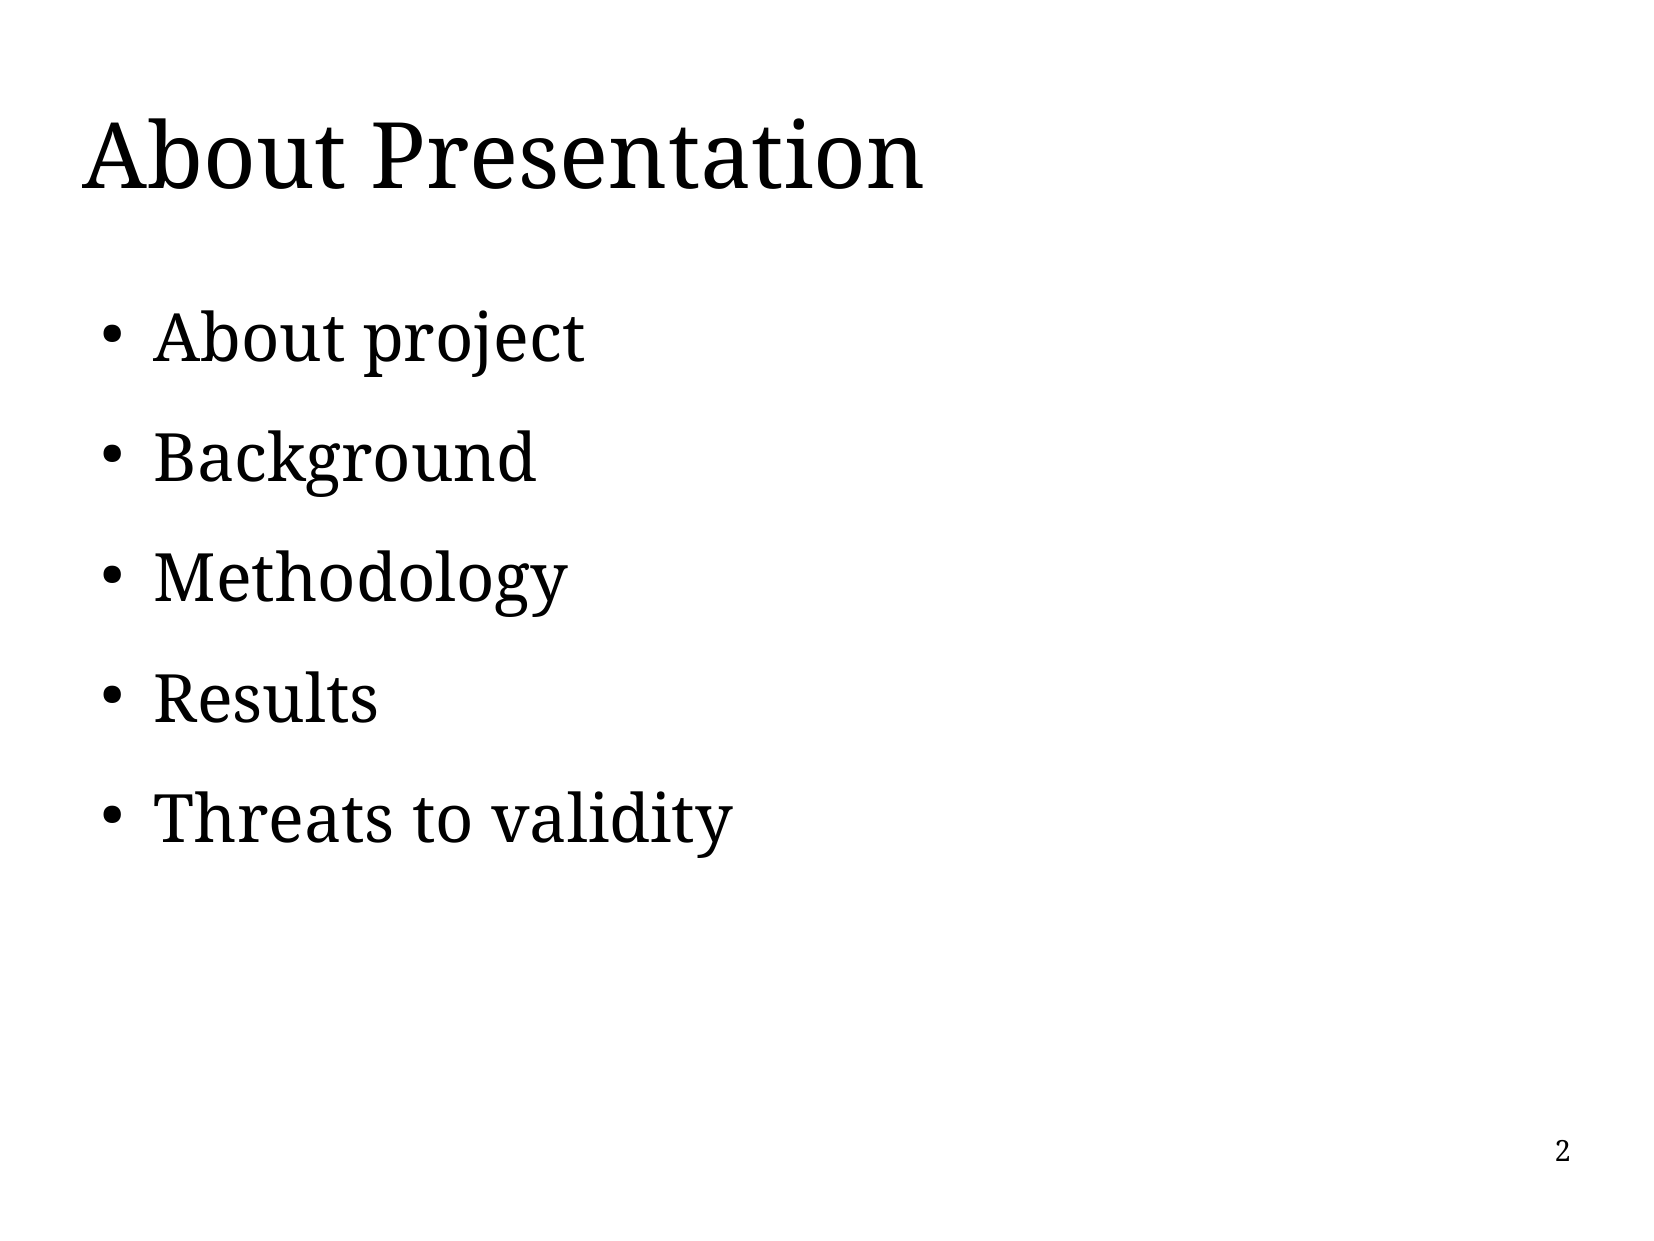

# About Presentation
About project
Background
Methodology
Results
Threats to validity
2